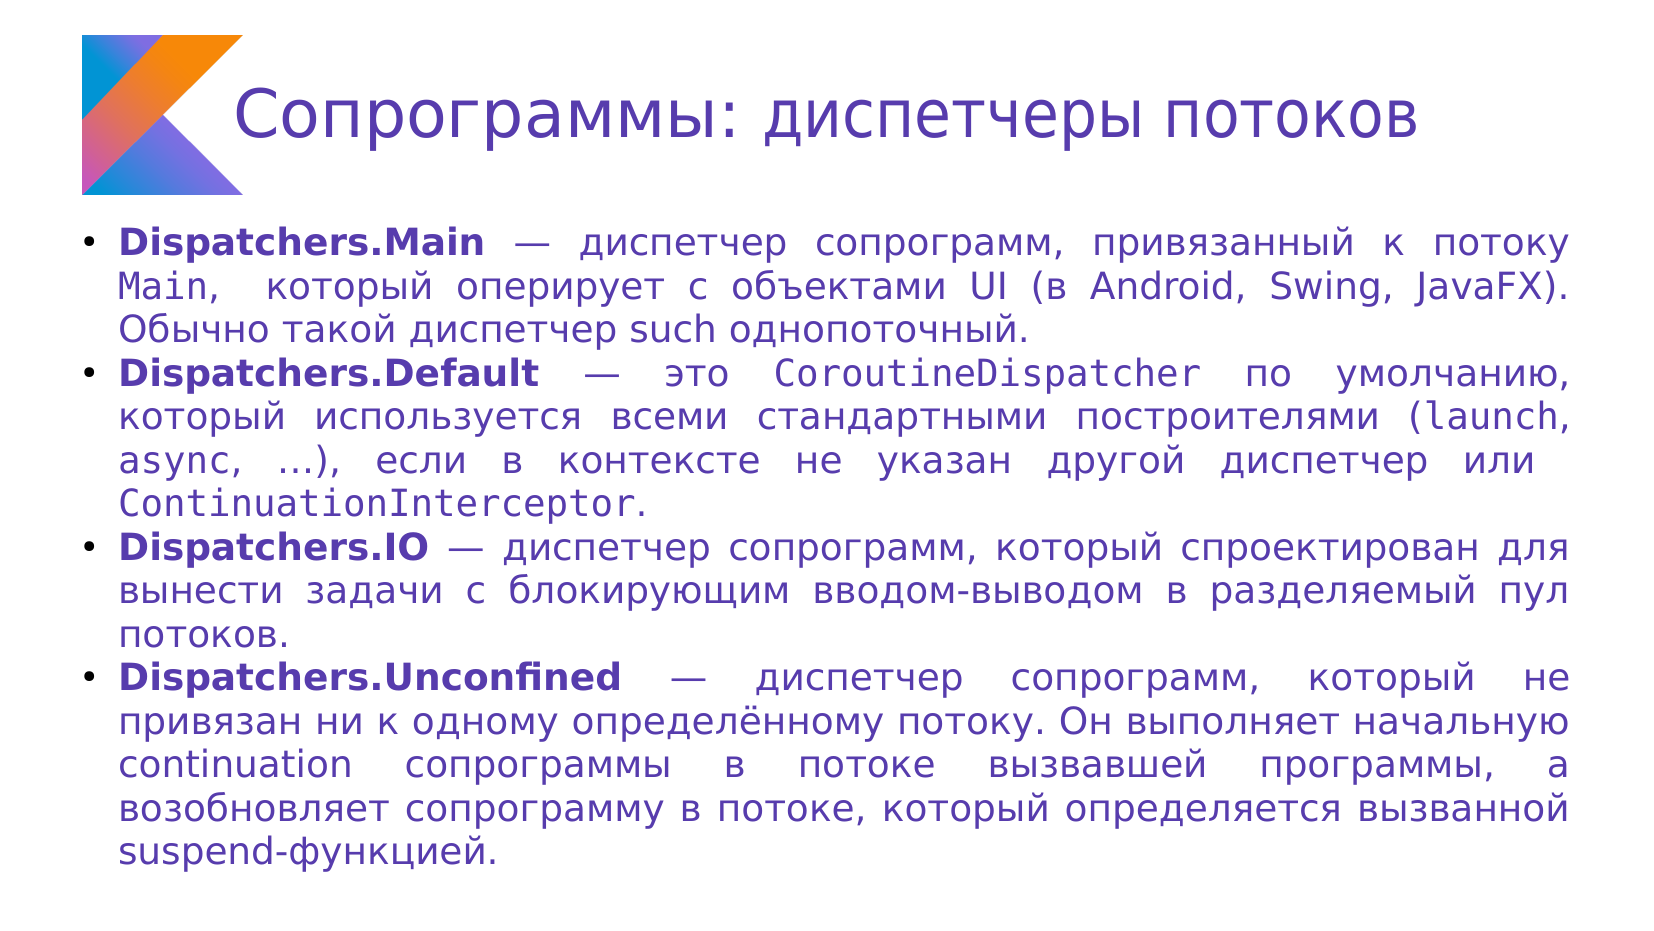

# Сопрограммы: диспетчеры потоков
Dispatchers.Main — диспетчер сопрограмм, привязанный к потоку Main, который оперирует с объектами UI (в Android, Swing, JavaFX). Обычно такой диспетчер such однопоточный.
Dispatchers.Default — это CoroutineDispatcher по умолчанию, который используется всеми стандартными построителями (launch, async, …), если в контексте не указан другой диспетчер или ContinuationInterceptor.
Dispatchers.IO — диспетчер сопрограмм, который спроектирован для вынести задачи с блокирующим вводом-выводом в разделяемый пул потоков.
Dispatchers.Unconfined — диспетчер сопрограмм, который не привязан ни к одному определённому потоку. Он выполняет начальную continuation сопрограммы в потоке вызвавшей программы, а возобновляет сопрограмму в потоке, который определяется вызванной suspend-функцией.